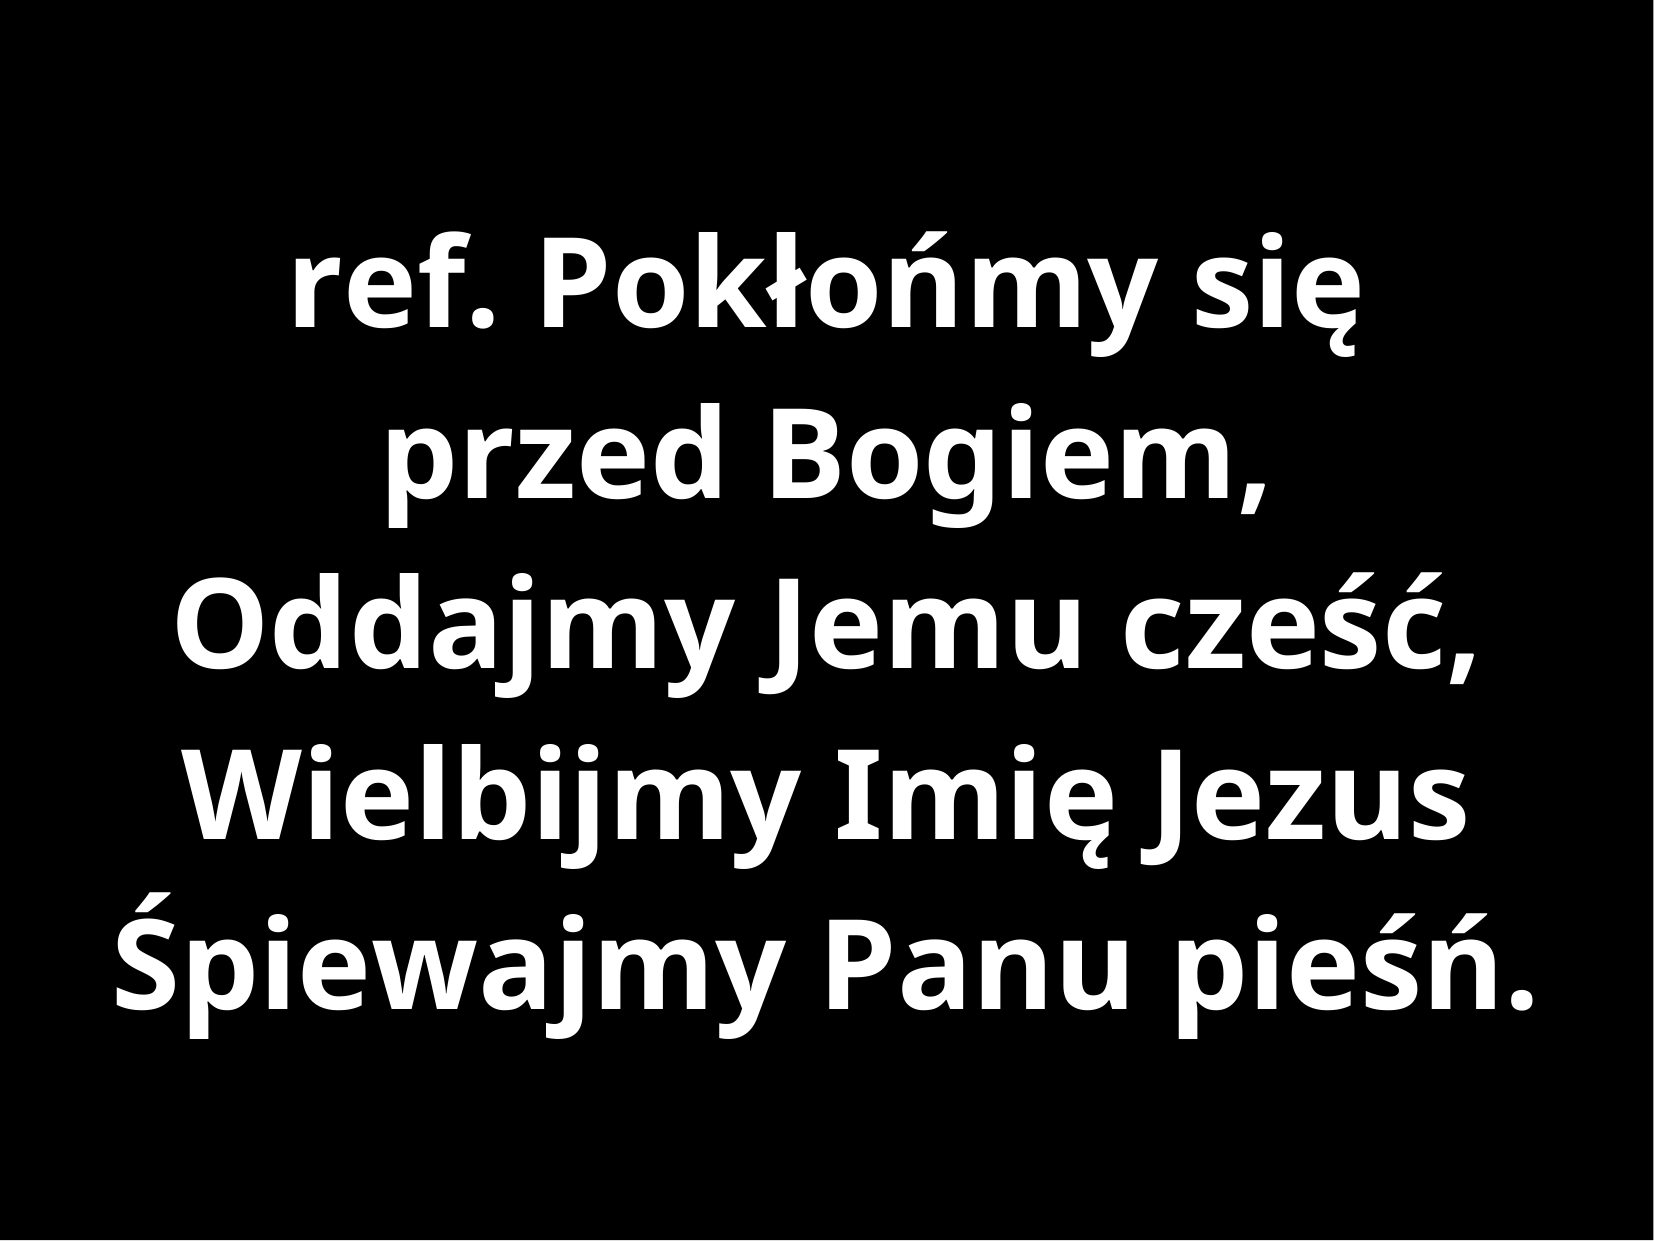

# ref. Pokłońmy się przed Bogiem, Oddajmy Jemu cześć, Wielbijmy Imię Jezus Śpiewajmy Panu pieśń.